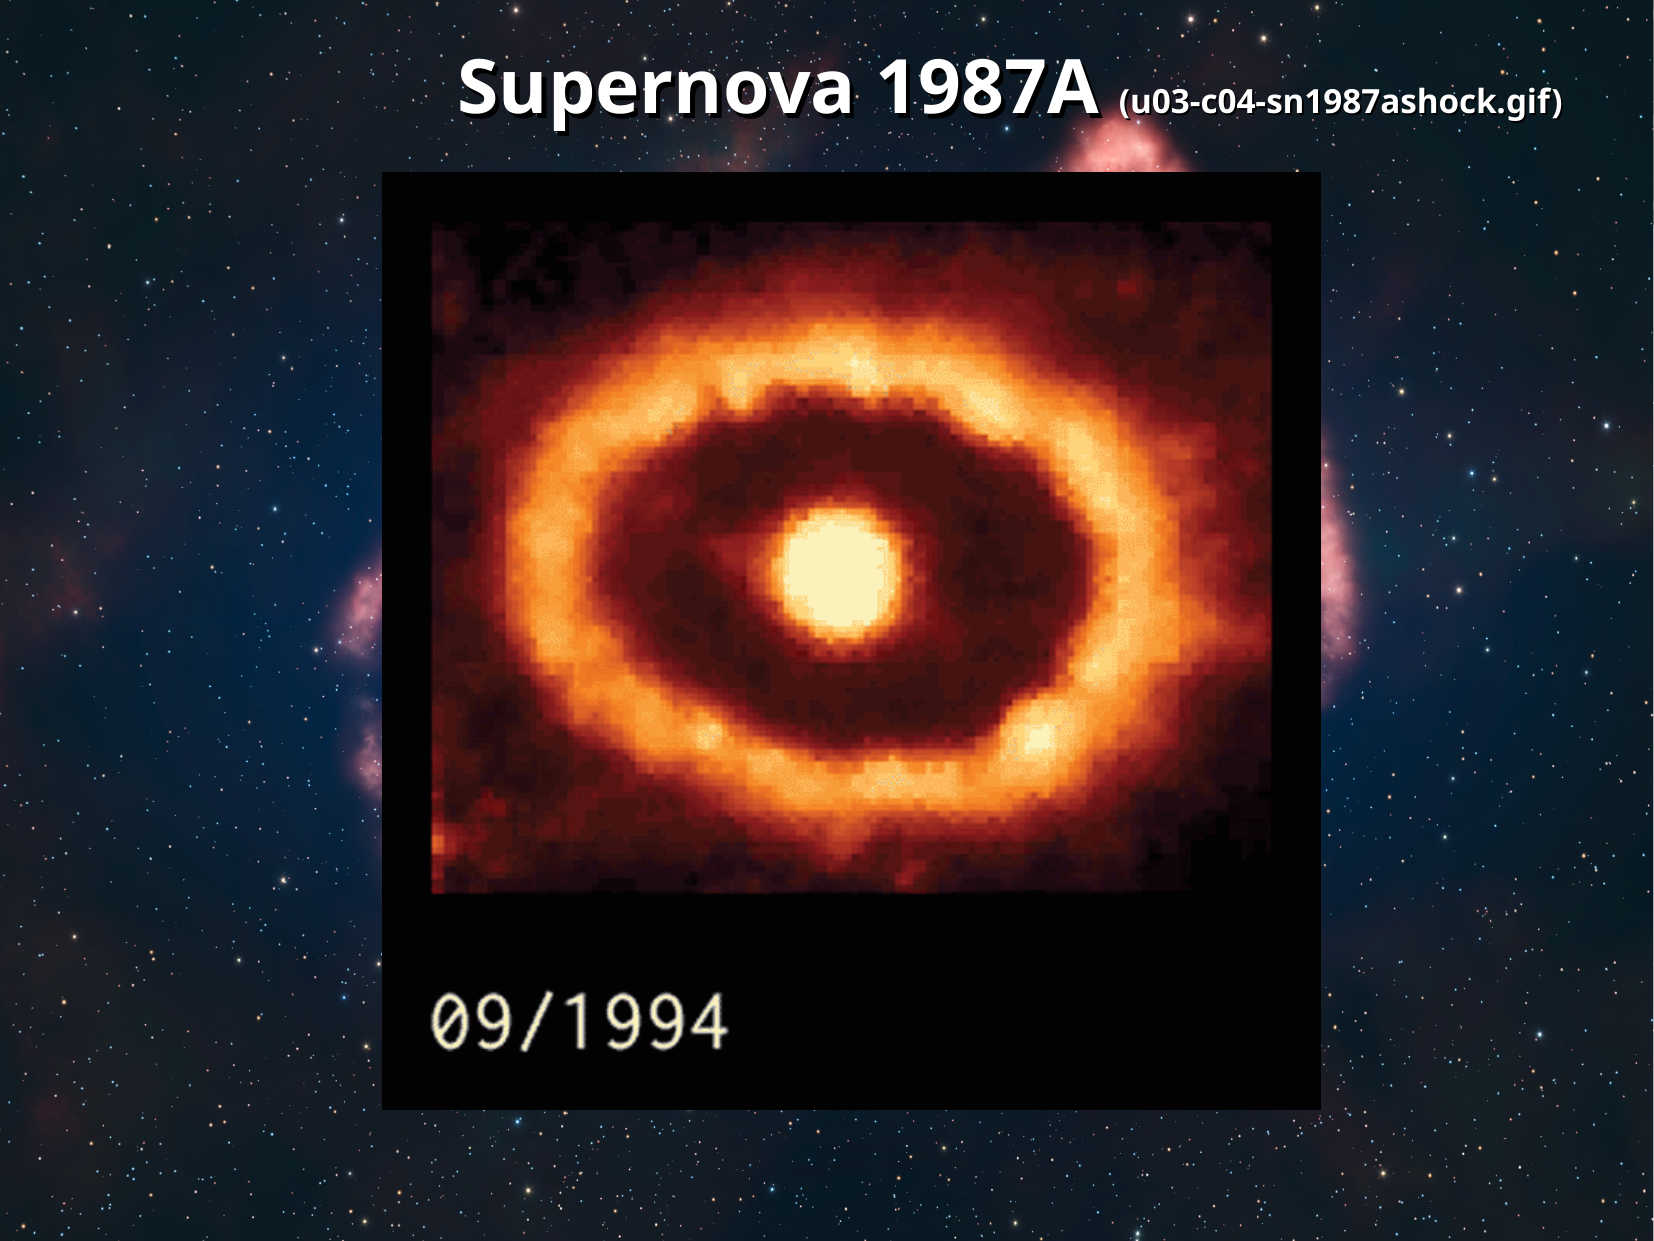

# Supernova 1987A (u03-c04-sn1987ashock.gif)
Oct 24, 2018
Asorey IPAC 2018 U02C06 11/16
32